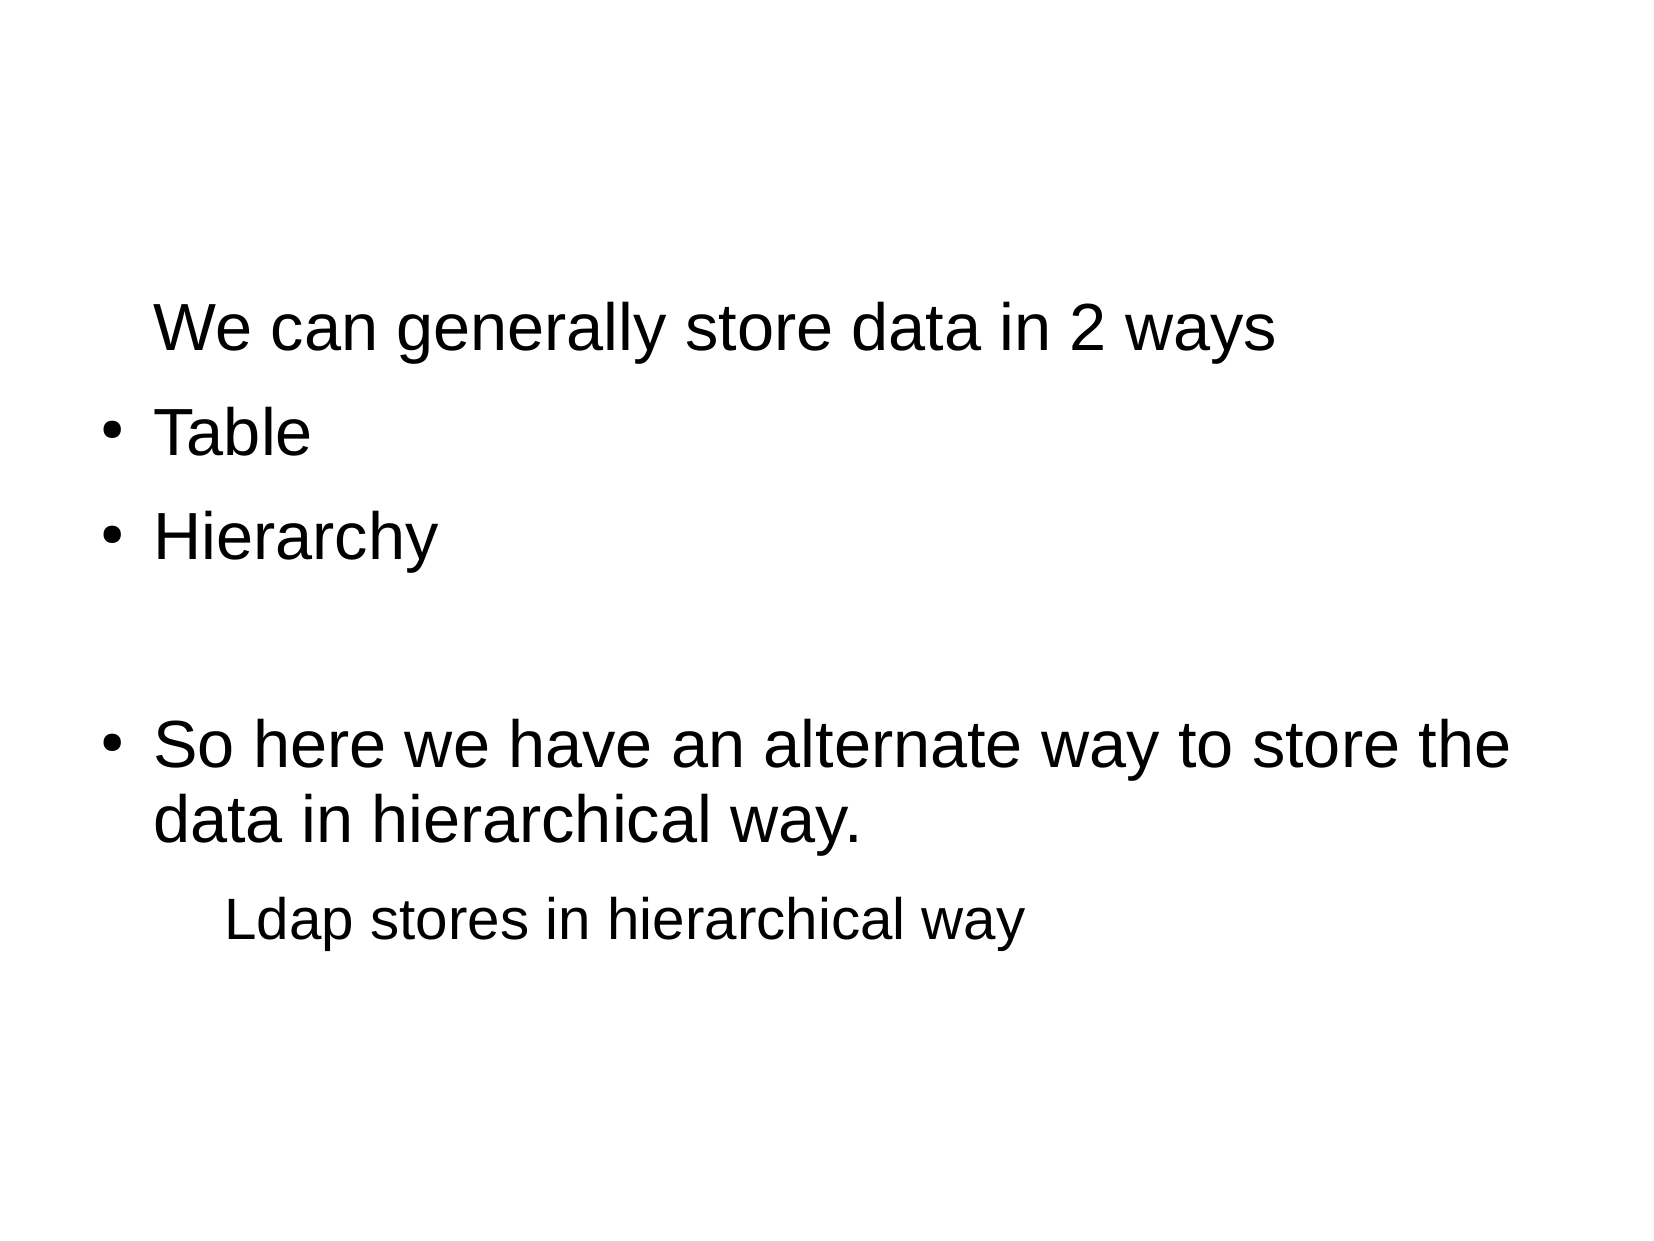

#
We can generally store data in 2 ways
Table
Hierarchy
So here we have an alternate way to store the data in hierarchical way.
Ldap stores in hierarchical way